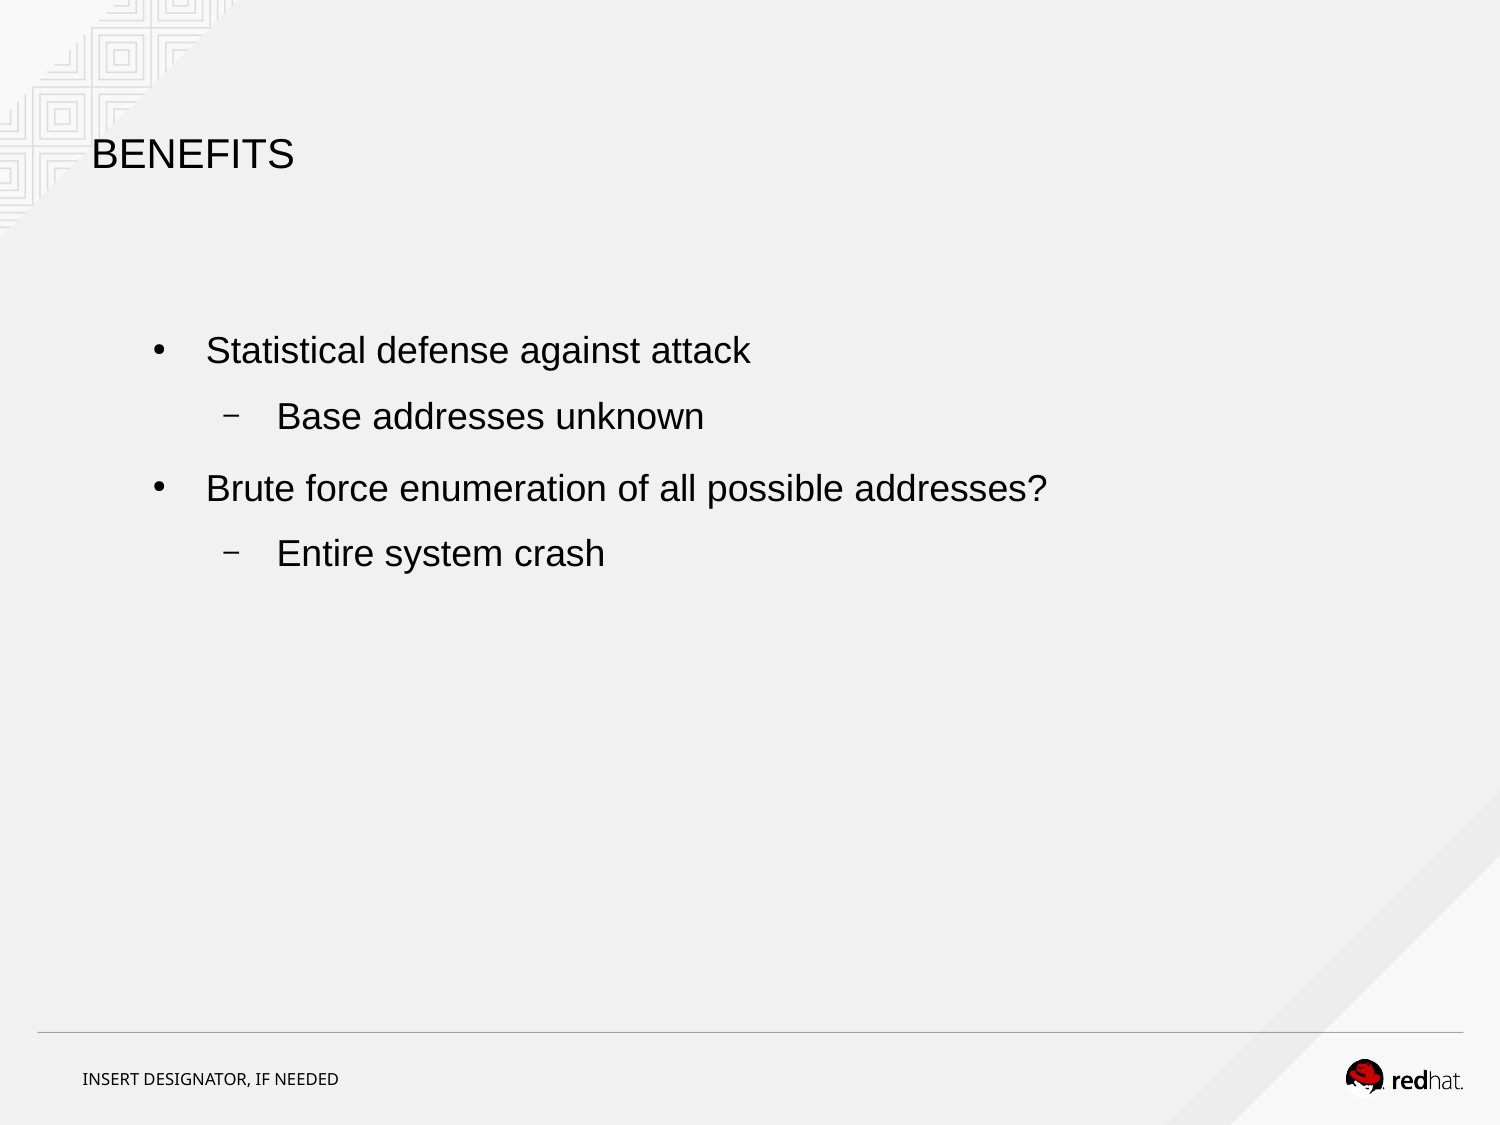

# BENEFITS
Statistical defense against attack
Base addresses unknown
Brute force enumeration of all possible addresses?
Entire system crash